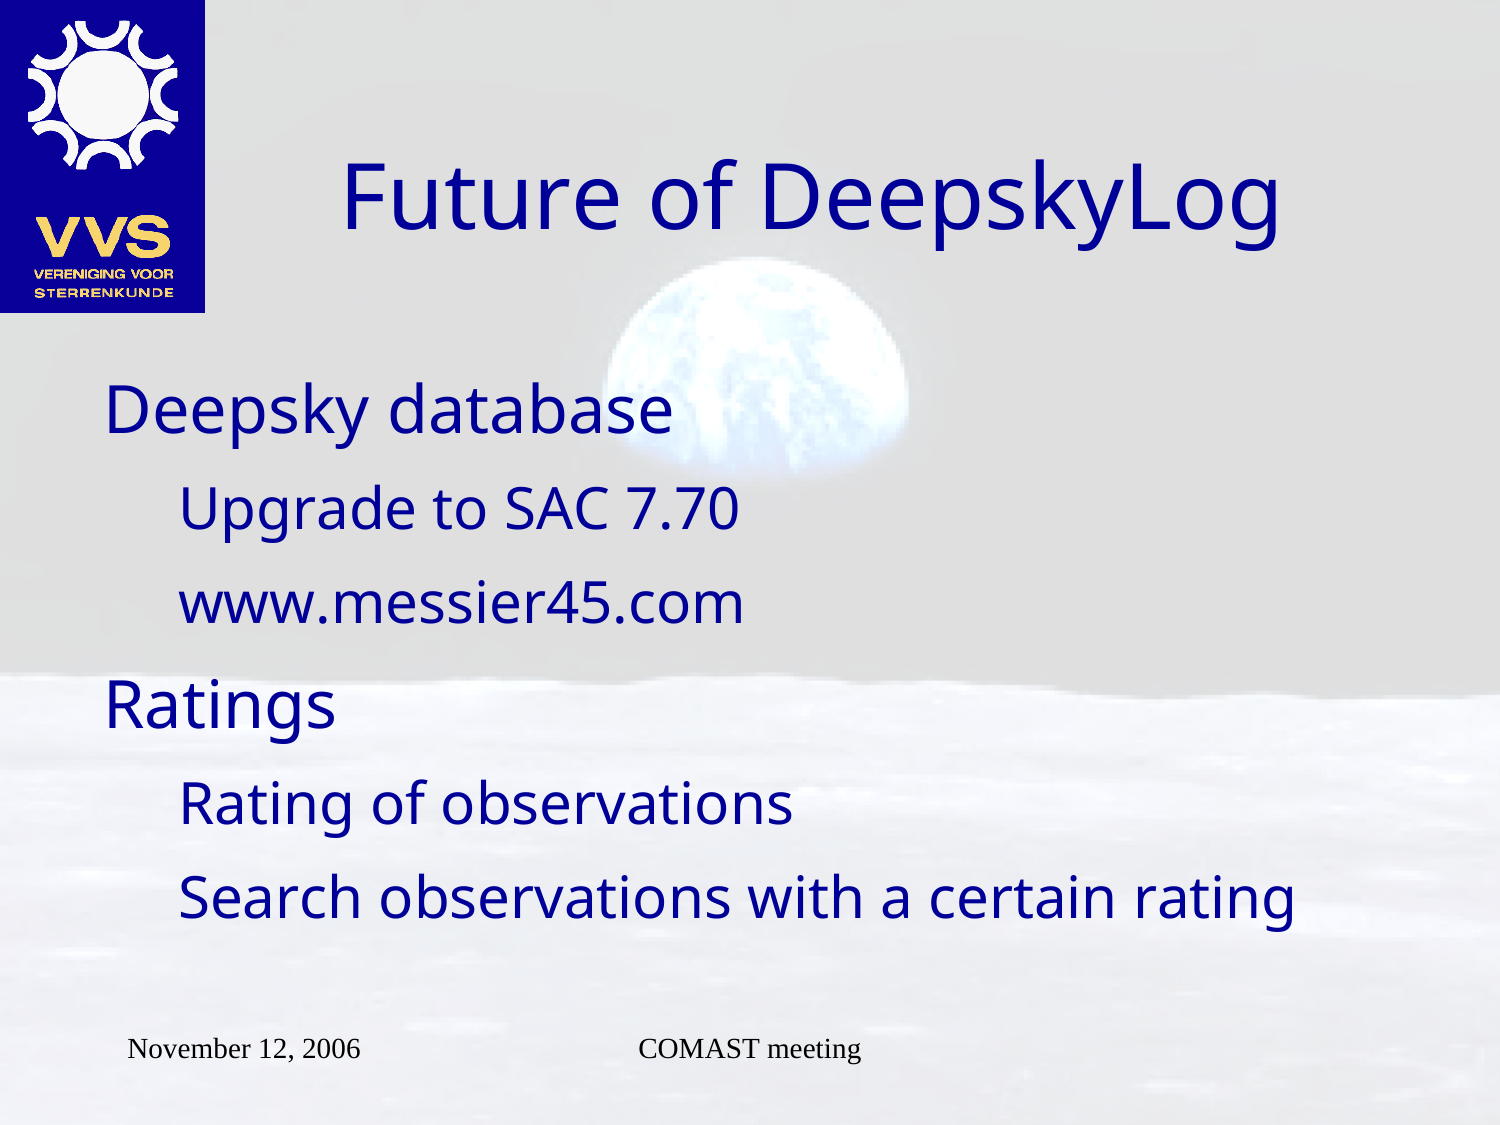

# Future of DeepskyLog
Deepsky database
Upgrade to SAC 7.70
www.messier45.com
Ratings
Rating of observations
Search observations with a certain rating
November 12, 2006
COMAST meeting